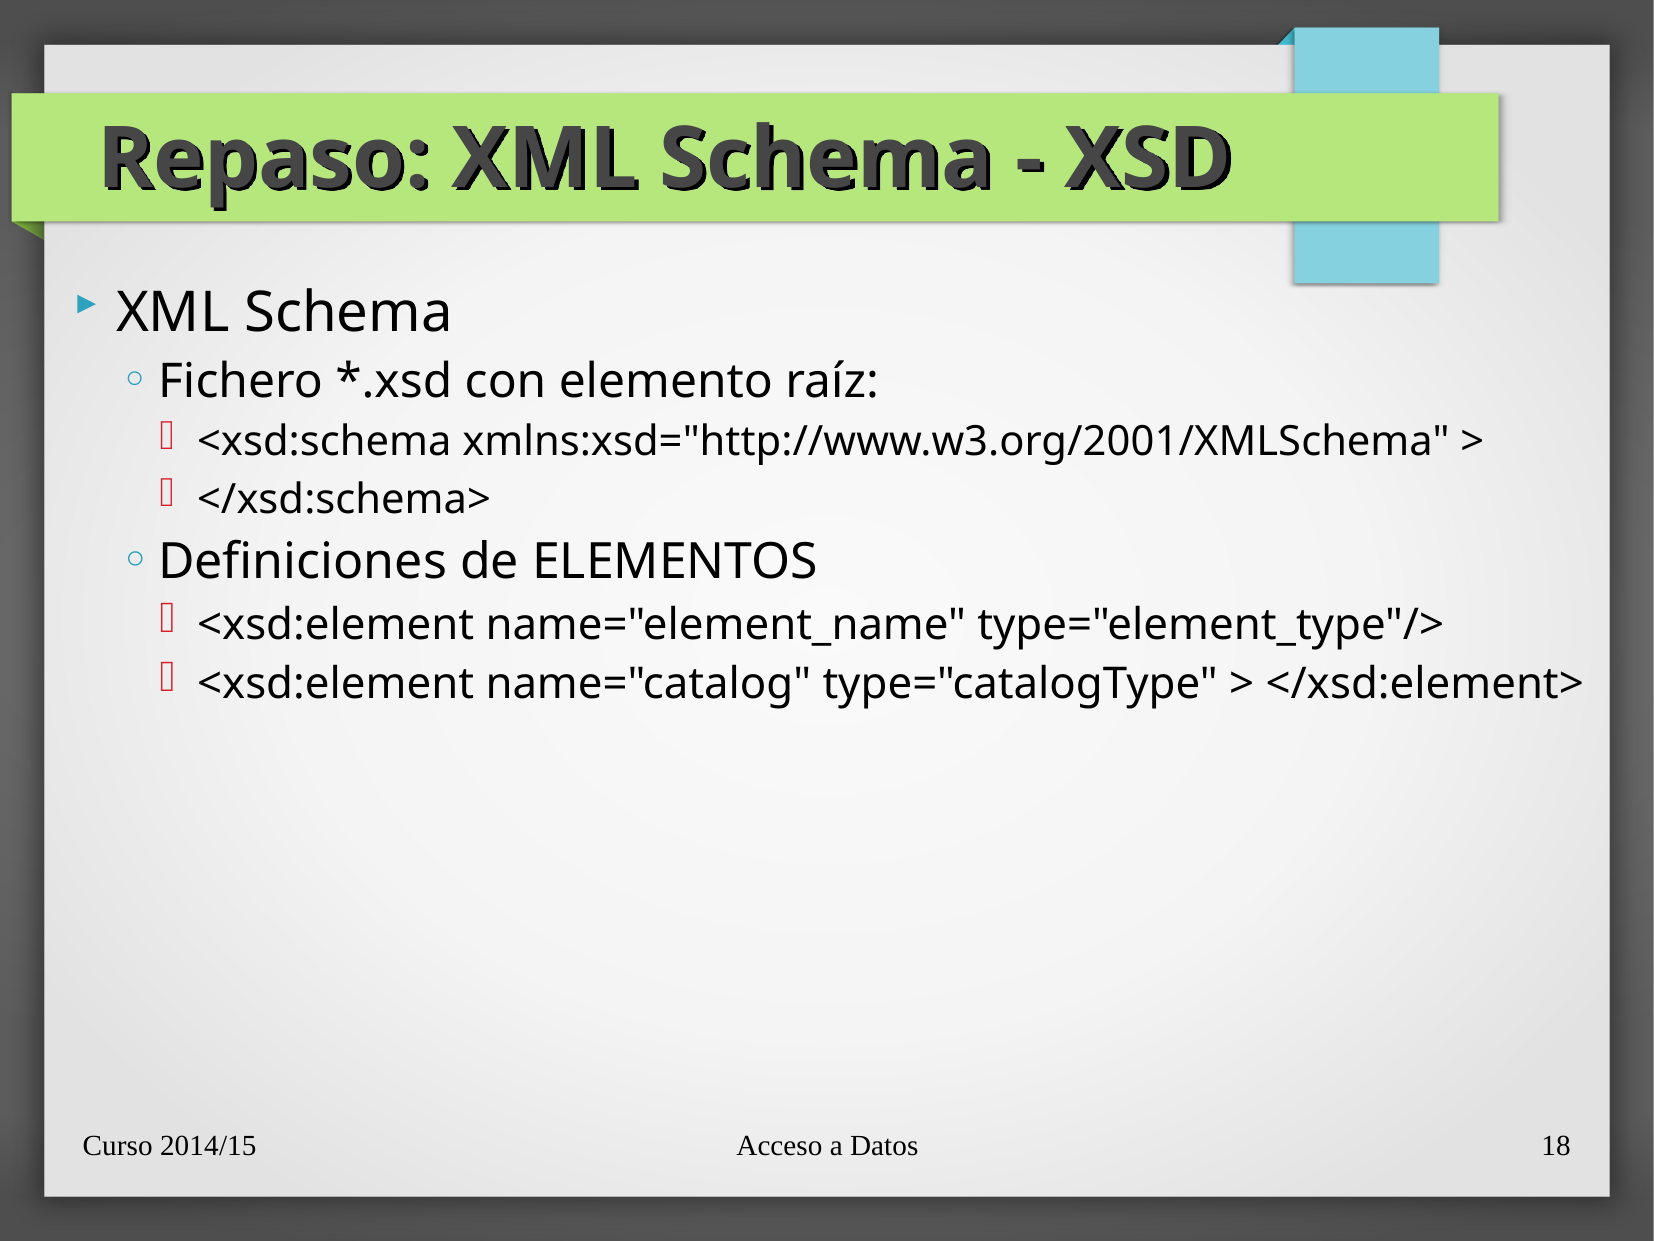

Repaso: XML Schema - XSD
# XML Schema
Fichero *.xsd con elemento raíz:
<xsd:schema xmlns:xsd="http://www.w3.org/2001/XMLSchema" >
</xsd:schema>
Definiciones de ELEMENTOS
<xsd:element name="element_name" type="element_type"/>
<xsd:element name="catalog" type="catalogType" > </xsd:element>
Curso 2014/15
Acceso a Datos
18